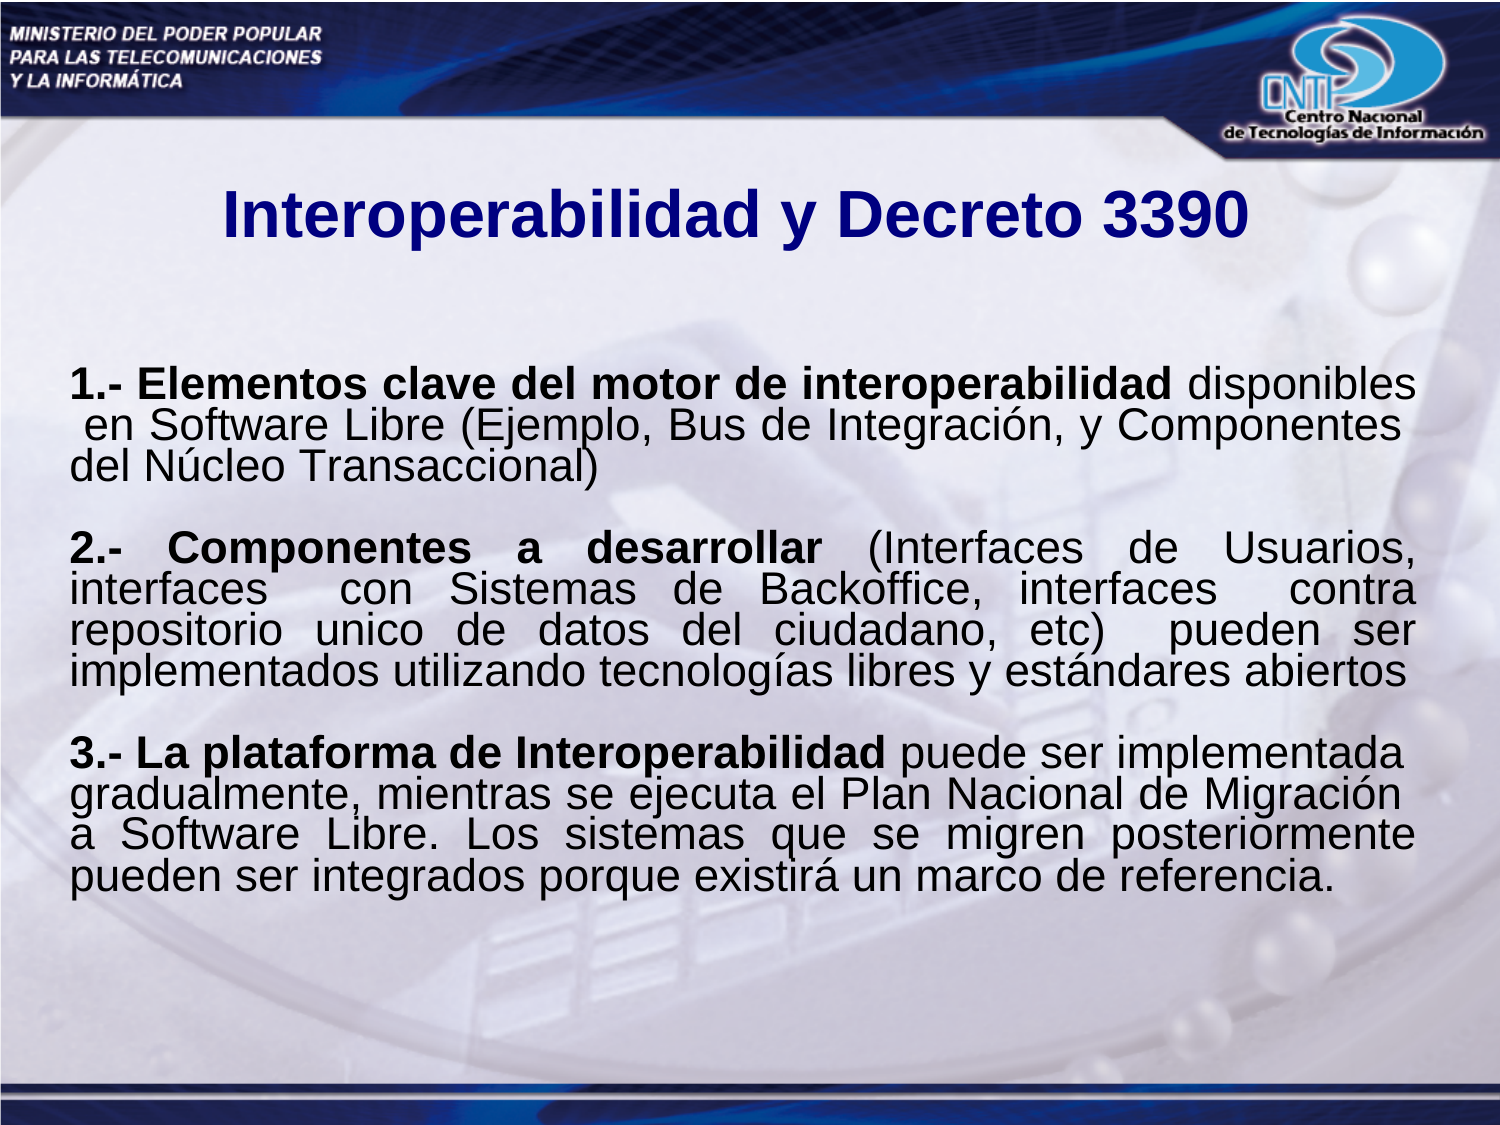

# Interoperabilidad y Decreto 3390
1.- Elementos clave del motor de interoperabilidad disponibles en Software Libre (Ejemplo, Bus de Integración, y Componentes del Núcleo Transaccional)
2.- Componentes a desarrollar (Interfaces de Usuarios, interfaces con Sistemas de Backoffice, interfaces contra repositorio unico de datos del ciudadano, etc) pueden ser implementados utilizando tecnologías libres y estándares abiertos
3.- La plataforma de Interoperabilidad puede ser implementada gradualmente, mientras se ejecuta el Plan Nacional de Migración a Software Libre. Los sistemas que se migren posteriormente pueden ser integrados porque existirá un marco de referencia.